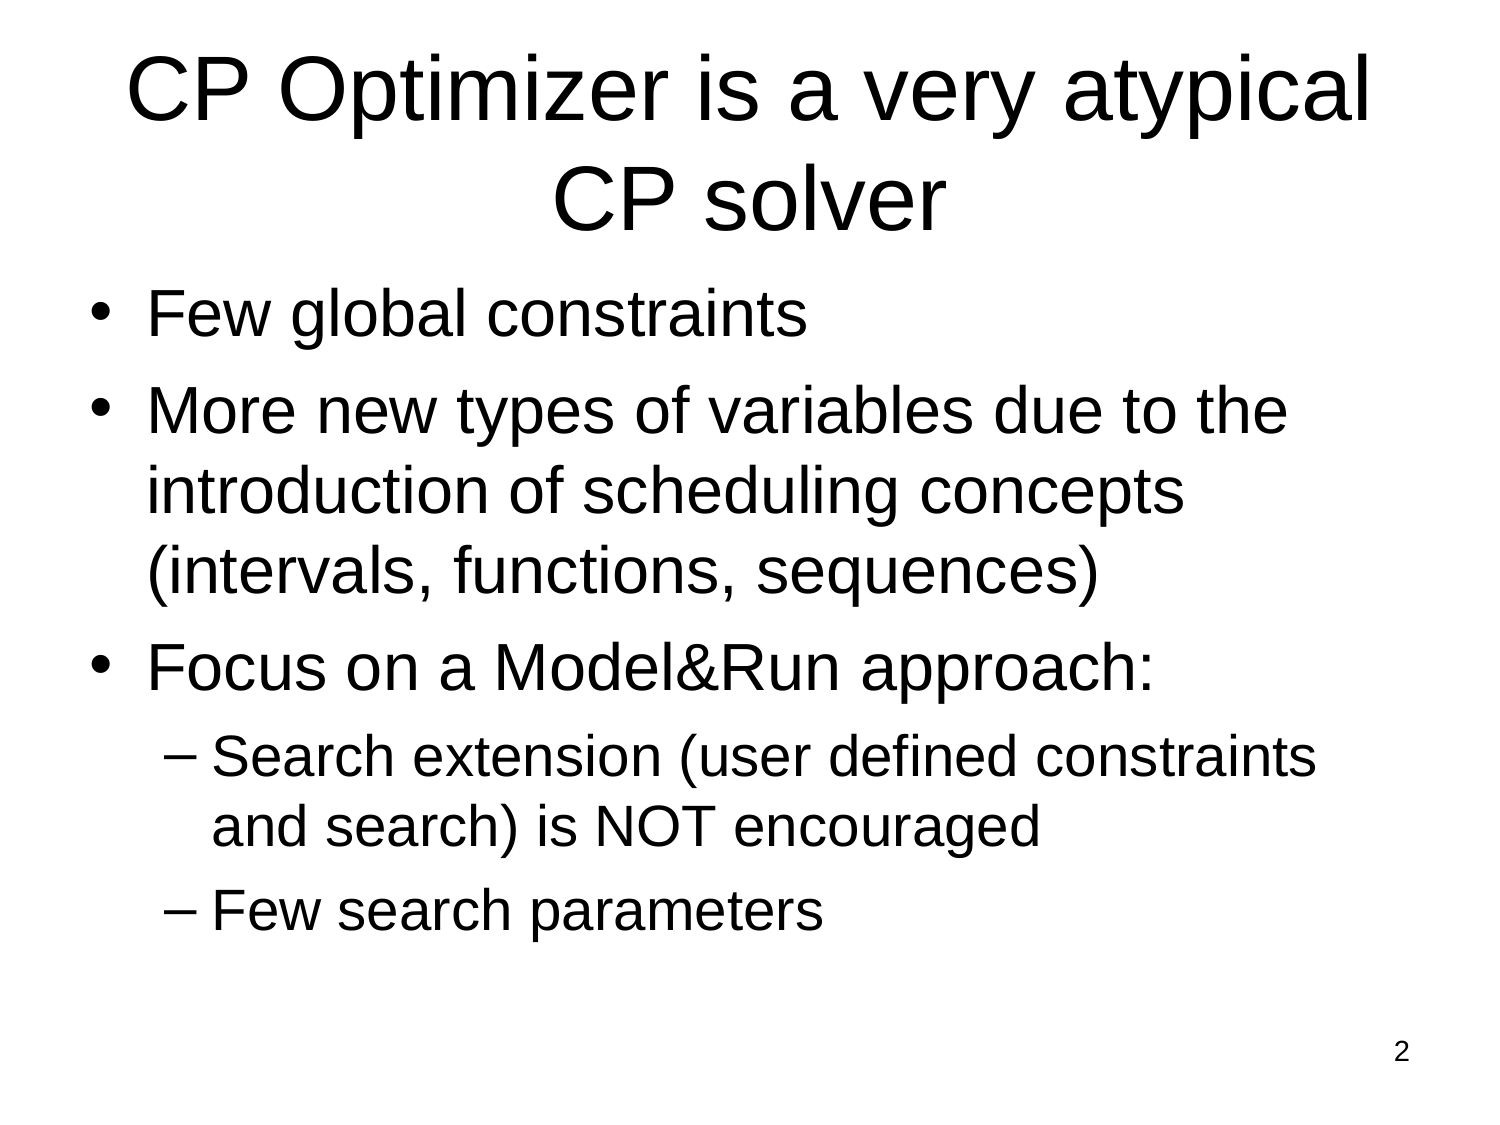

# CP Optimizer is a very atypical CP solver
Few global constraints
More new types of variables due to the introduction of scheduling concepts (intervals, functions, sequences)
Focus on a Model&Run approach:
Search extension (user defined constraints and search) is NOT encouraged
Few search parameters
2